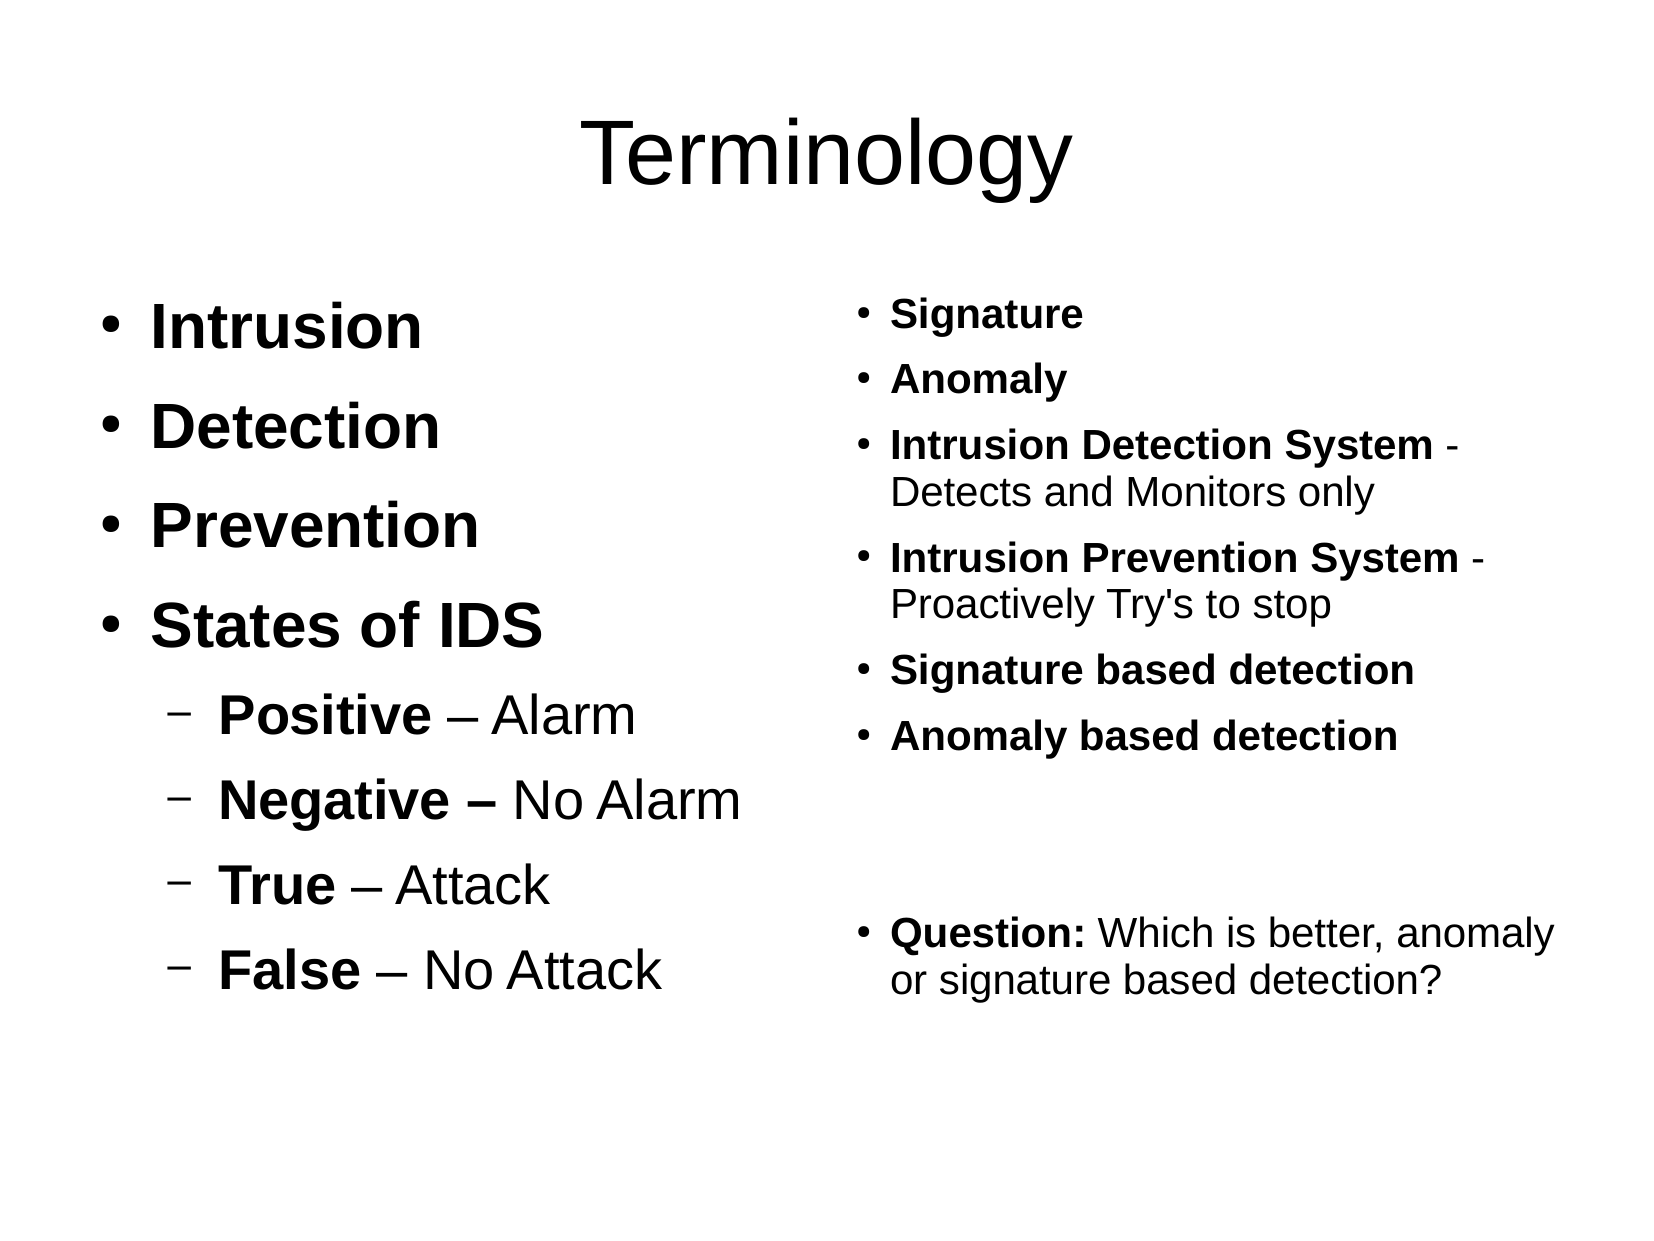

# Terminology
Intrusion
Detection
Prevention
States of IDS
Positive – Alarm
Negative – No Alarm
True – Attack
False – No Attack
Signature
Anomaly
Intrusion Detection System - Detects and Monitors only
Intrusion Prevention System - Proactively Try's to stop
Signature based detection
Anomaly based detection
Question: Which is better, anomaly or signature based detection?